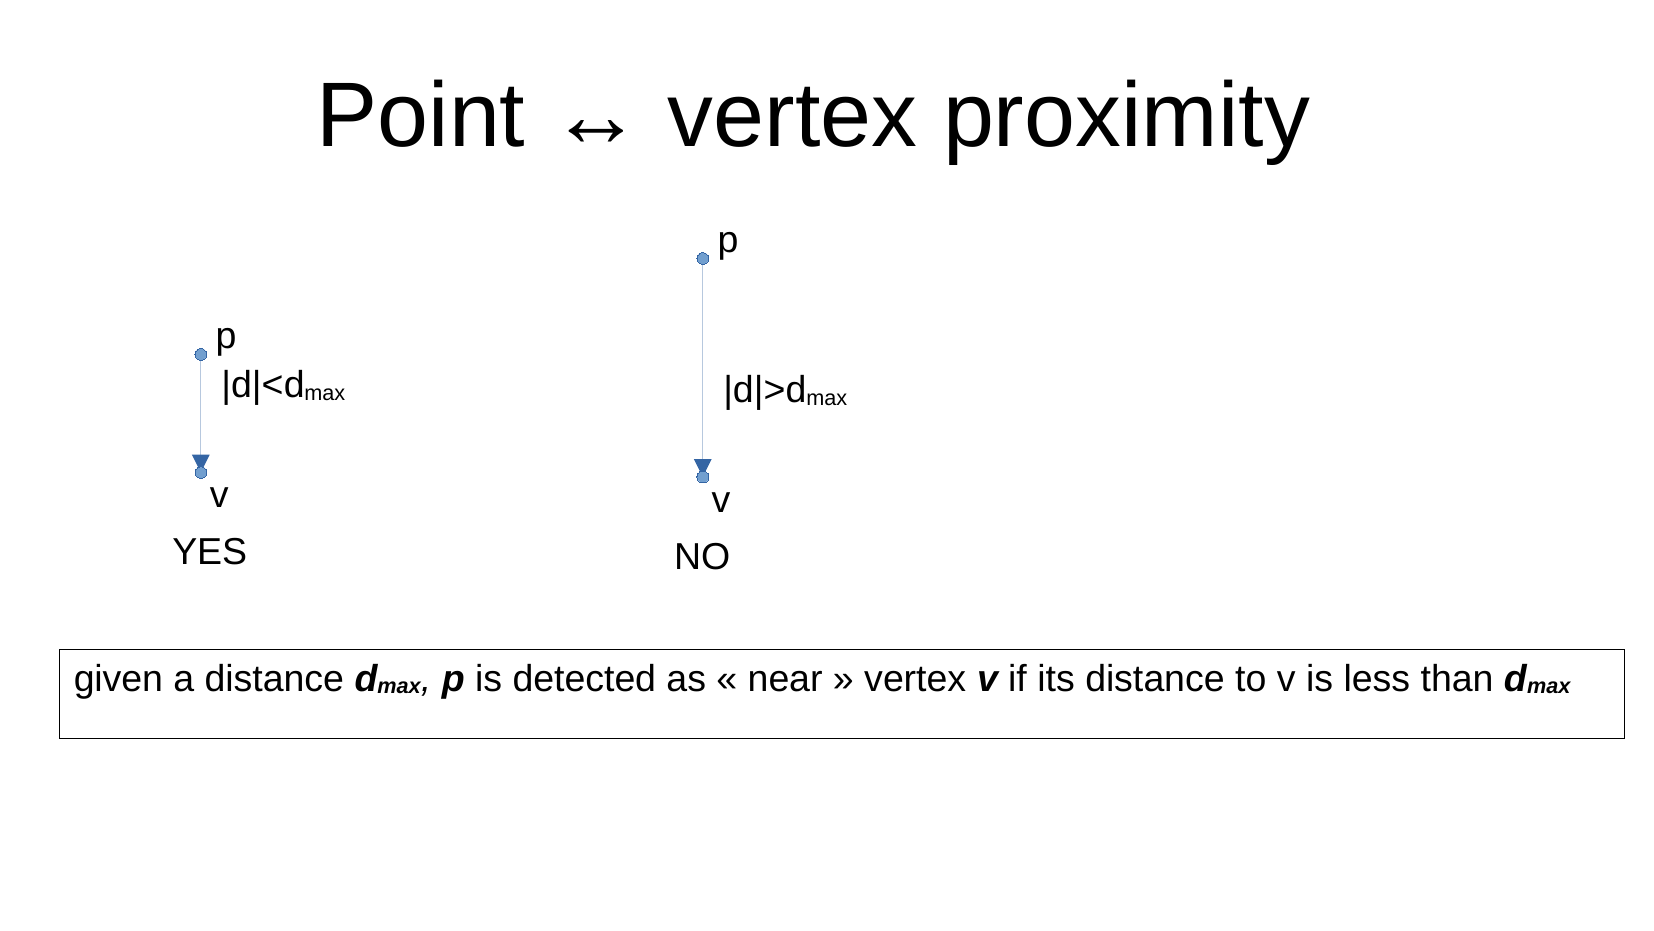

# Point ↔ vertex proximity
p
p
|d|<dmax
|d|>dmax
v
v
YES
NO
given a distance dmax, p is detected as « near » vertex v if its distance to v is less than dmax